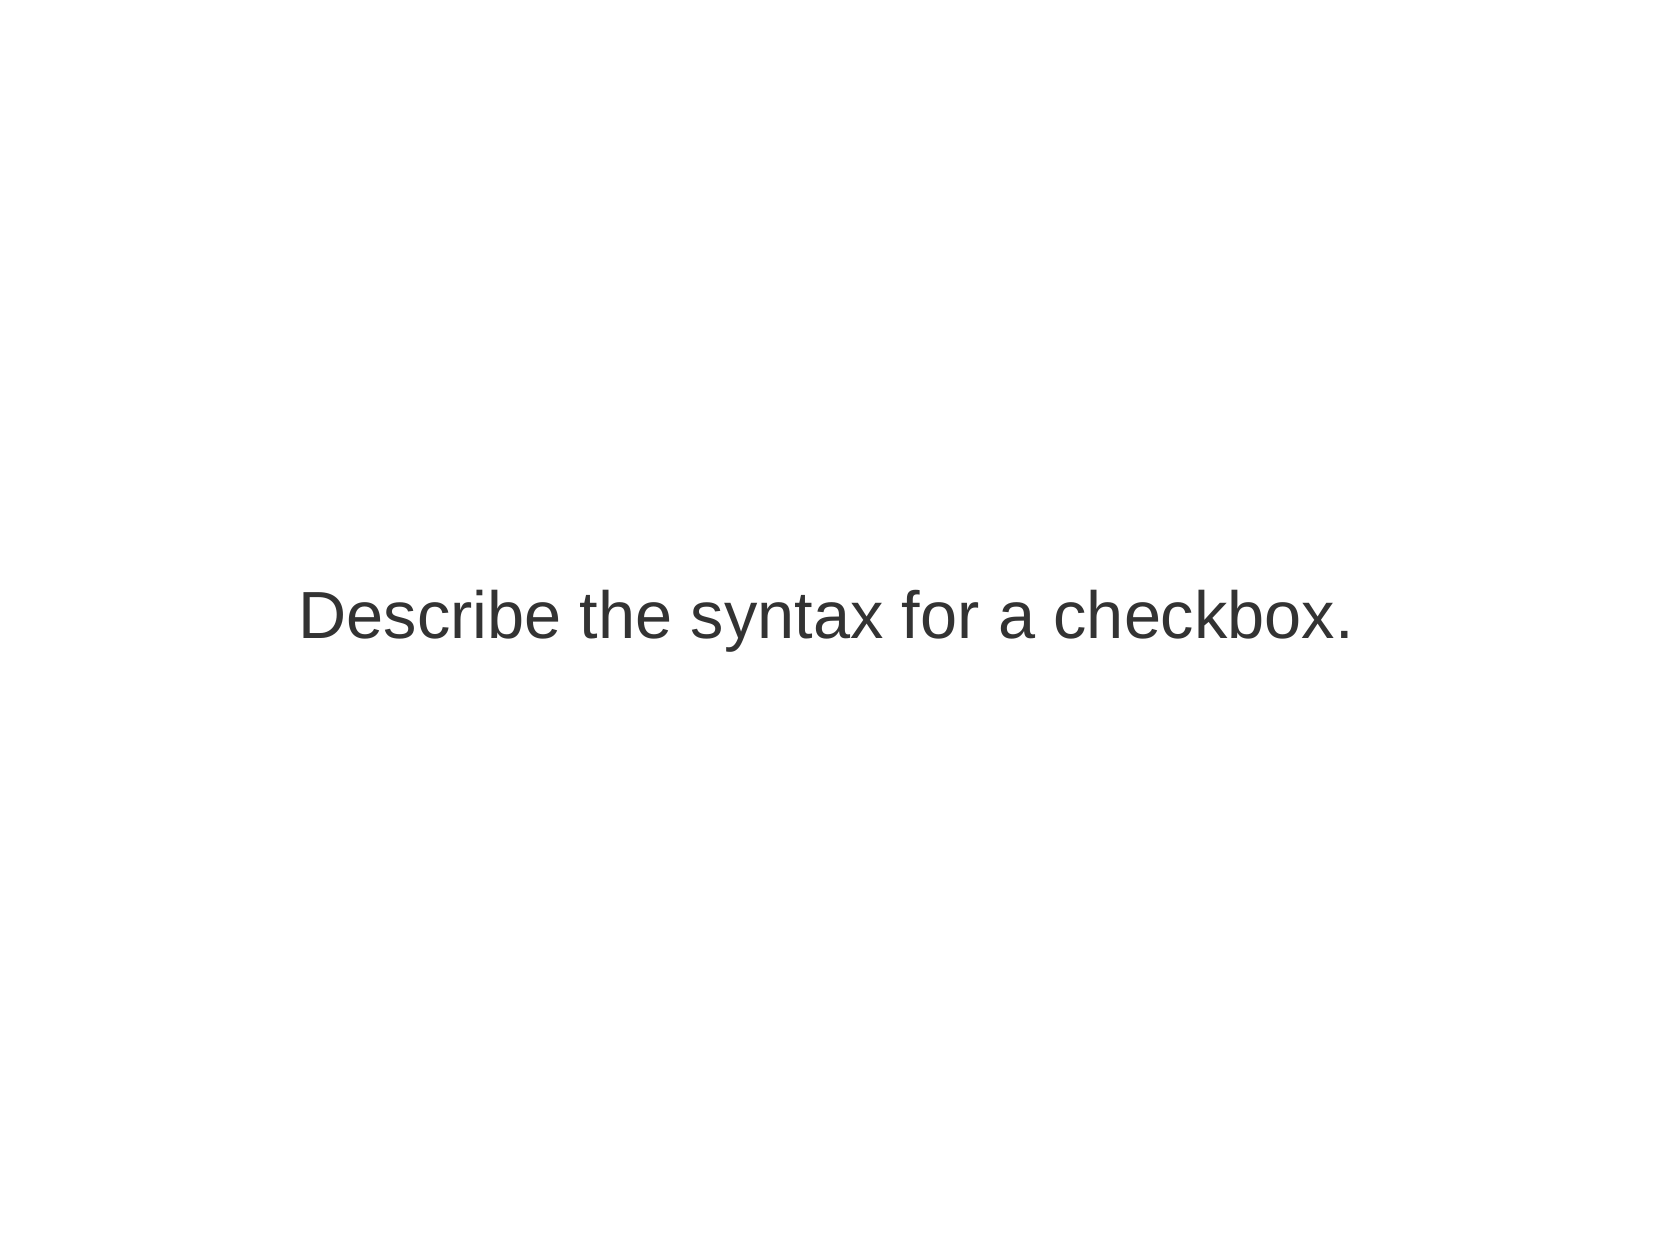

# Describe the syntax for a checkbox.